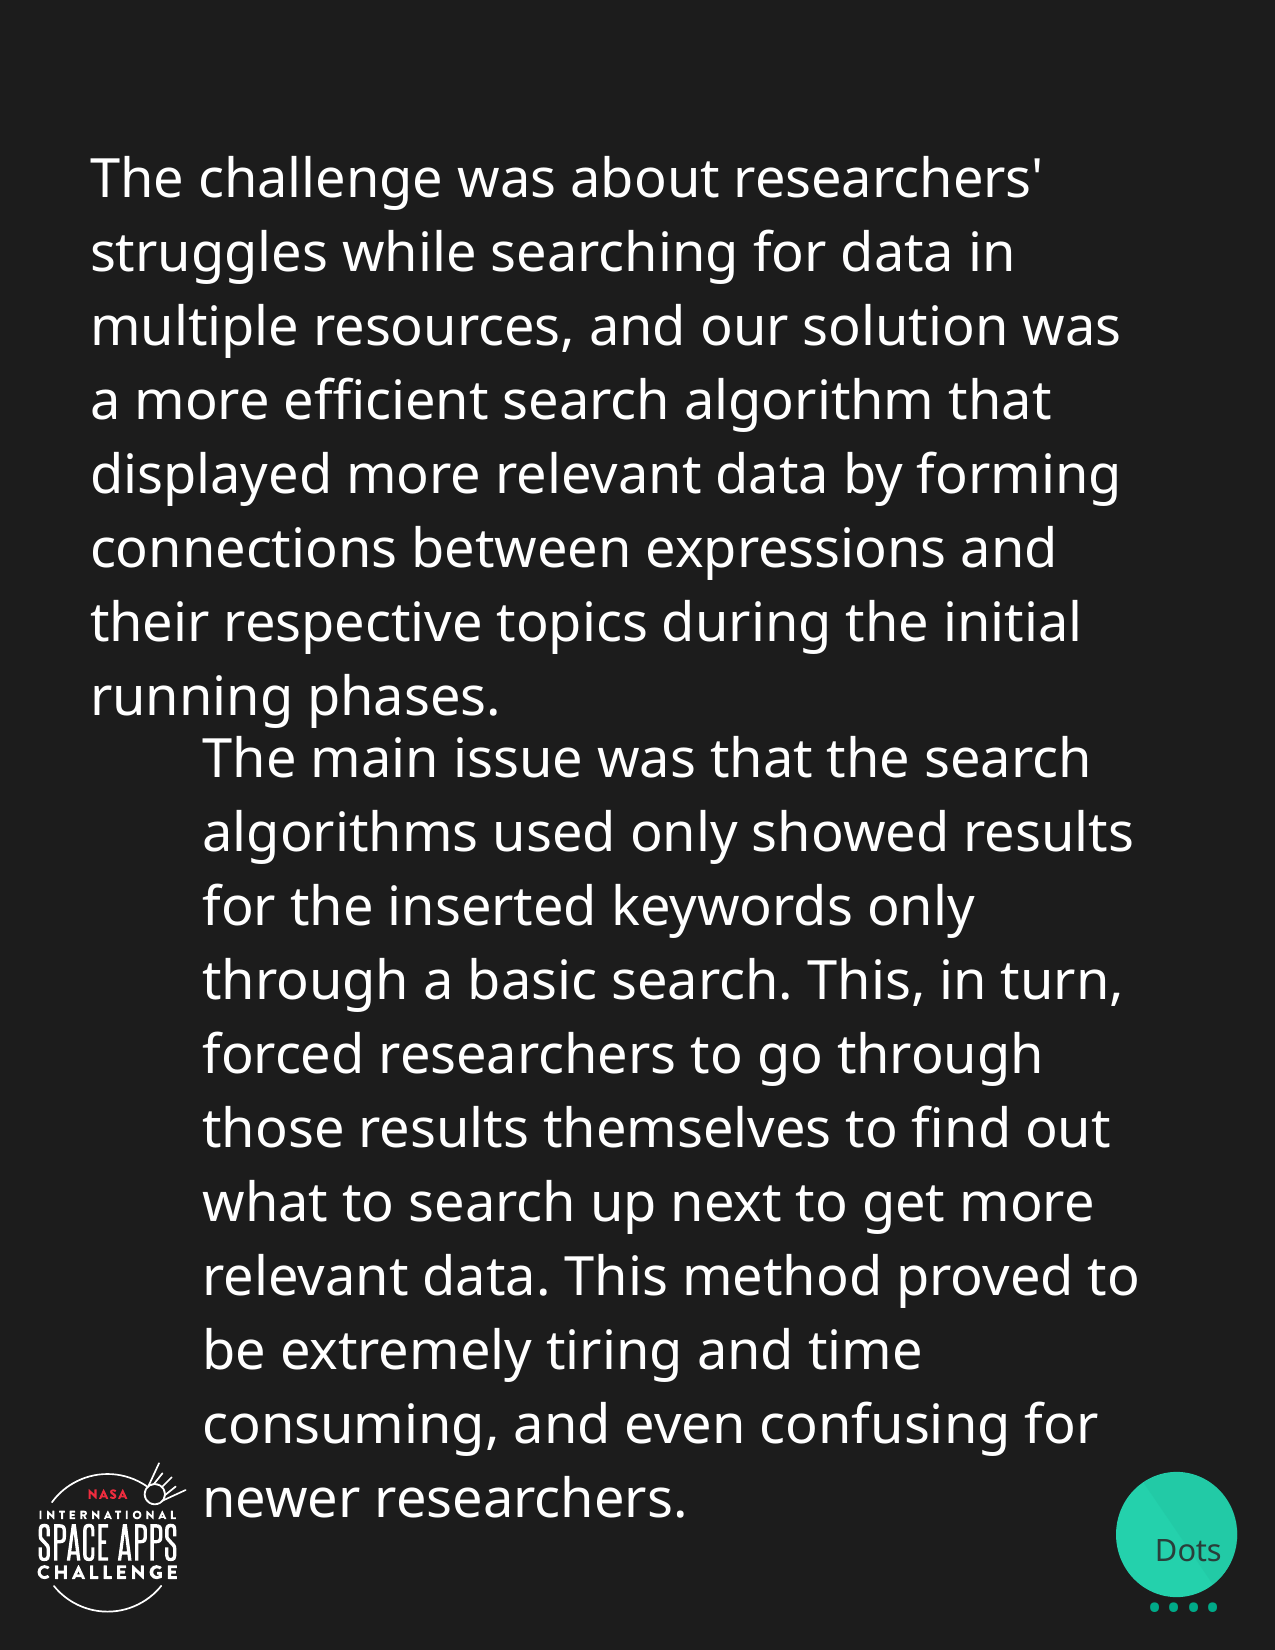

The challenge was about researchers' struggles while searching for data in multiple resources, and our solution was a more efficient search algorithm that displayed more relevant data by forming connections between expressions and their respective topics during the initial running phases.
The main issue was that the search algorithms used only showed results for the inserted keywords only through a basic search. This, in turn, forced researchers to go through those results themselves to find out what to search up next to get more relevant data. This method proved to be extremely tiring and time consuming, and even confusing for newer researchers.